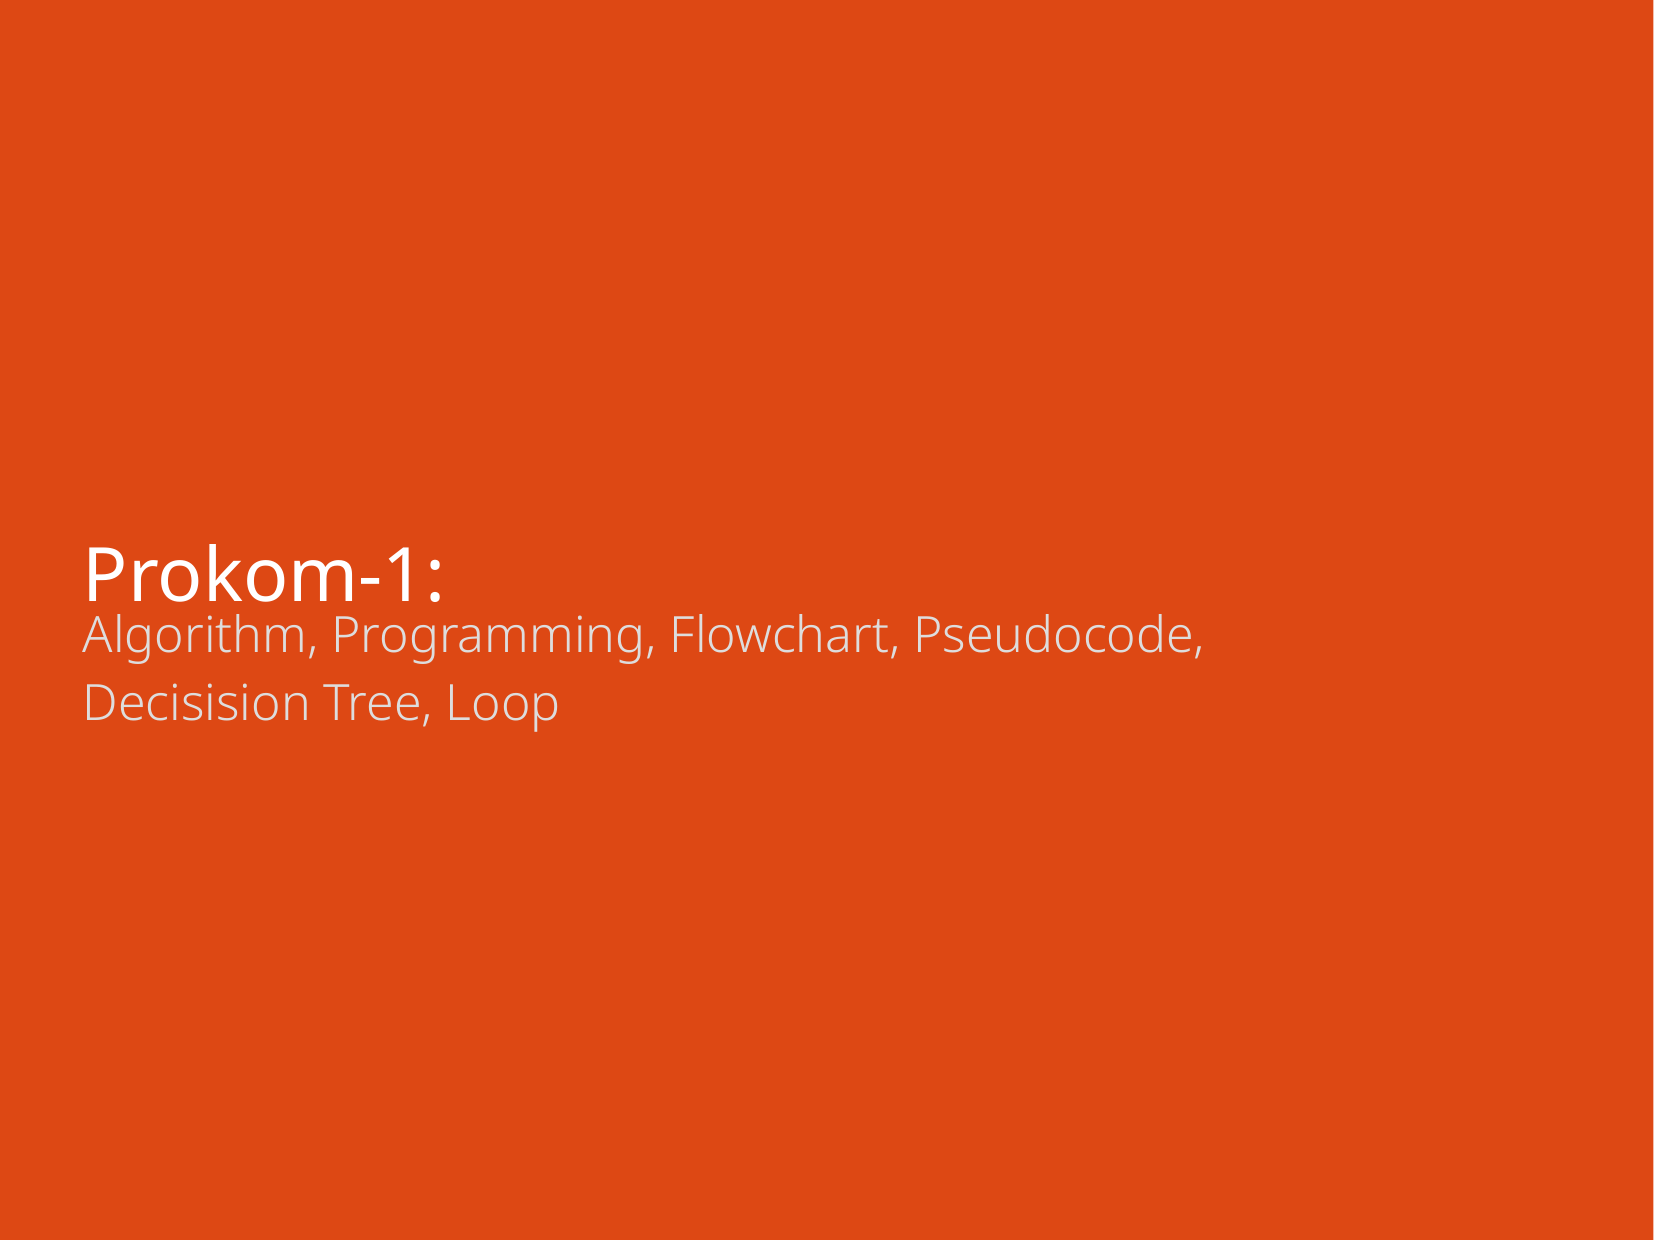

# Prokom-1:
Algorithm, Programming, Flowchart, Pseudocode,
Decisision Tree, Loop